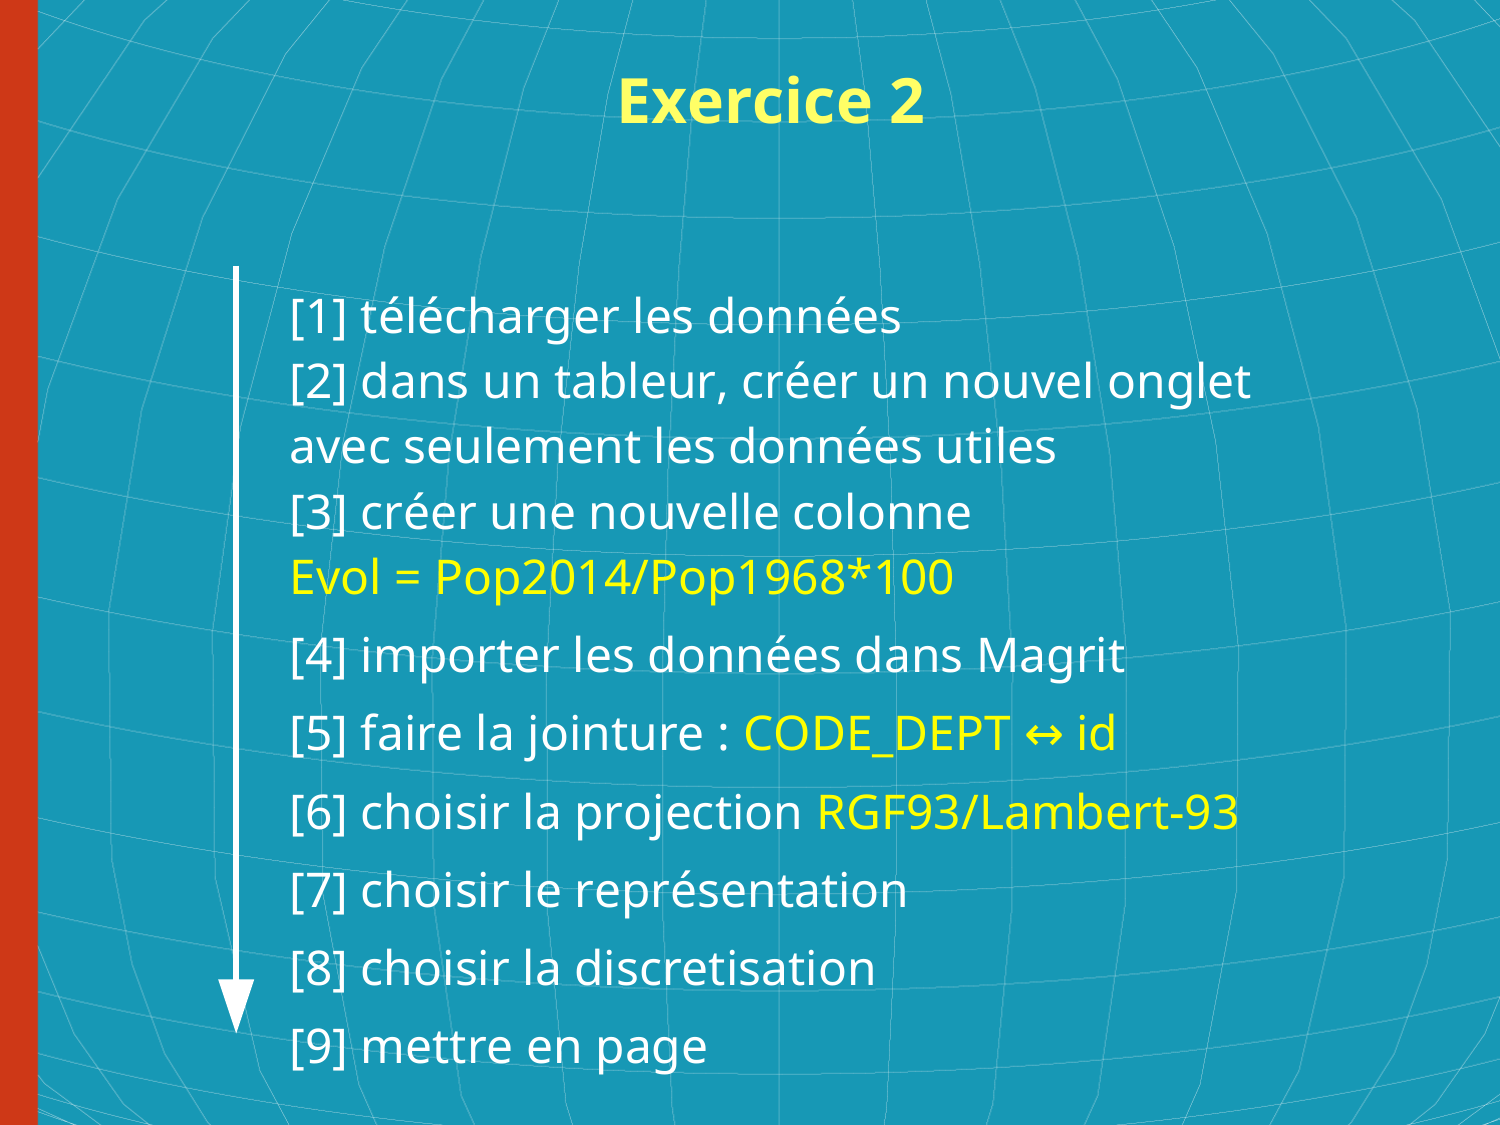

# Exercice 2
[1] télécharger les données
[2] dans un tableur, créer un nouvel onglet avec seulement les données utiles
[3] créer une nouvelle colonne
Evol = Pop2014/Pop1968*100
[4] importer les données dans Magrit
[5] faire la jointure : CODE_DEPT ↔ id
[6] choisir la projection RGF93/Lambert-93
[7] choisir le représentation
[8] choisir la discretisation
[9] mettre en page